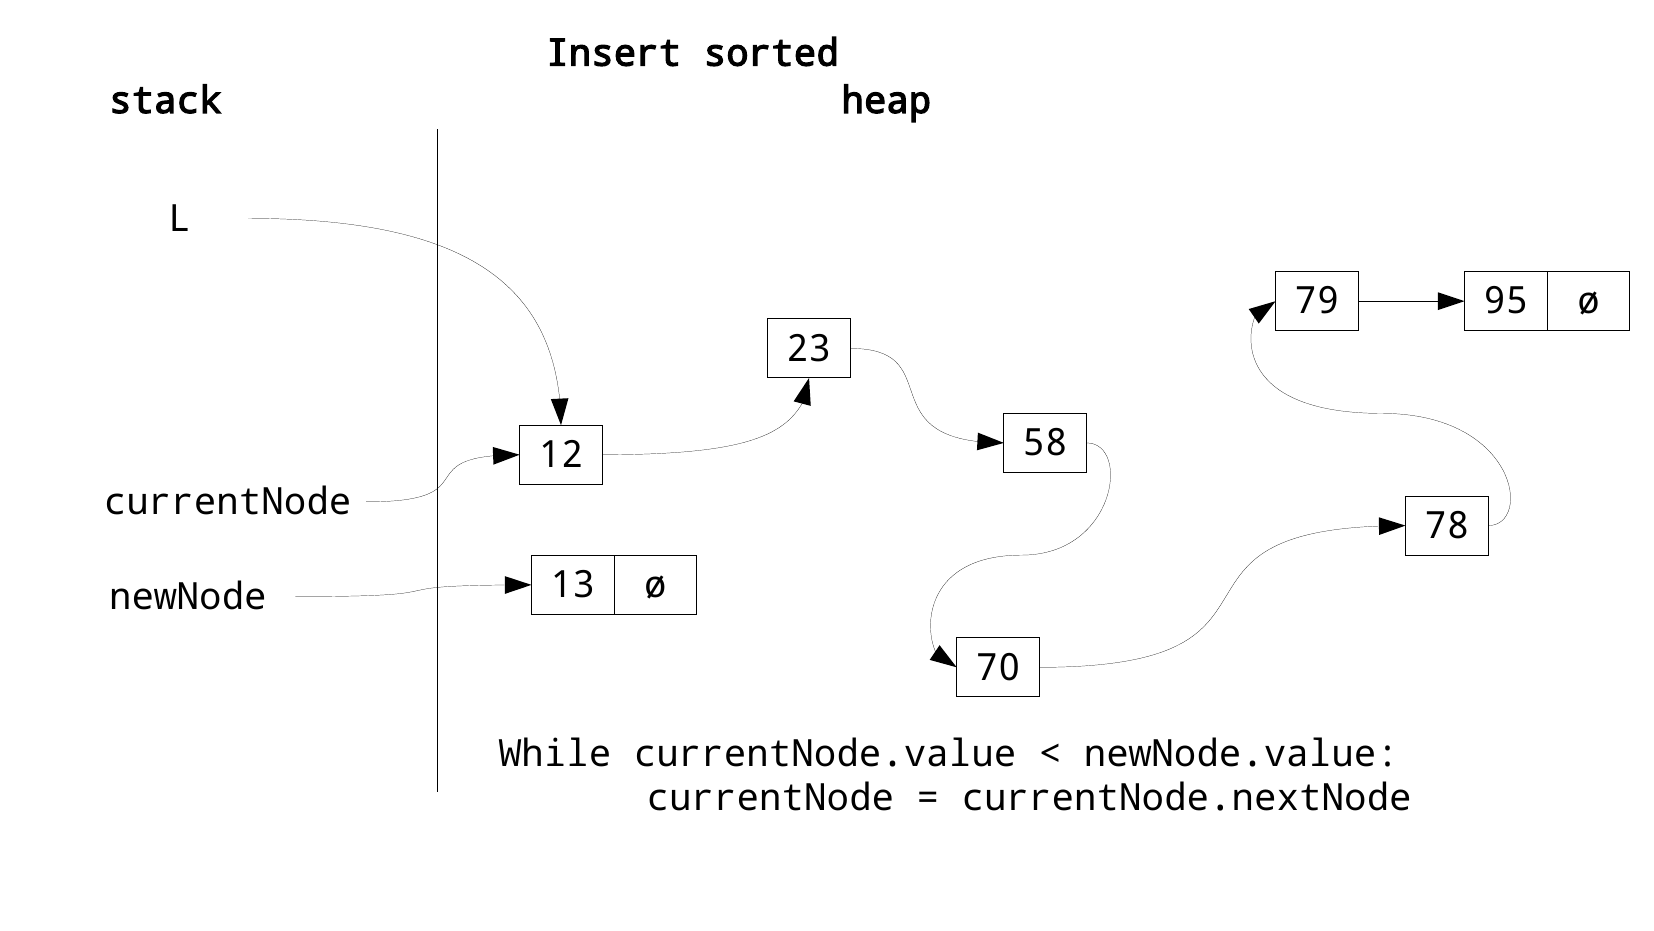

Insert sorted
stack
heap
L
79
95
ø
23
58
12
currentNode
78
13
ø
newNode
70
While currentNode.value < newNode.value:
		currentNode = currentNode.nextNode